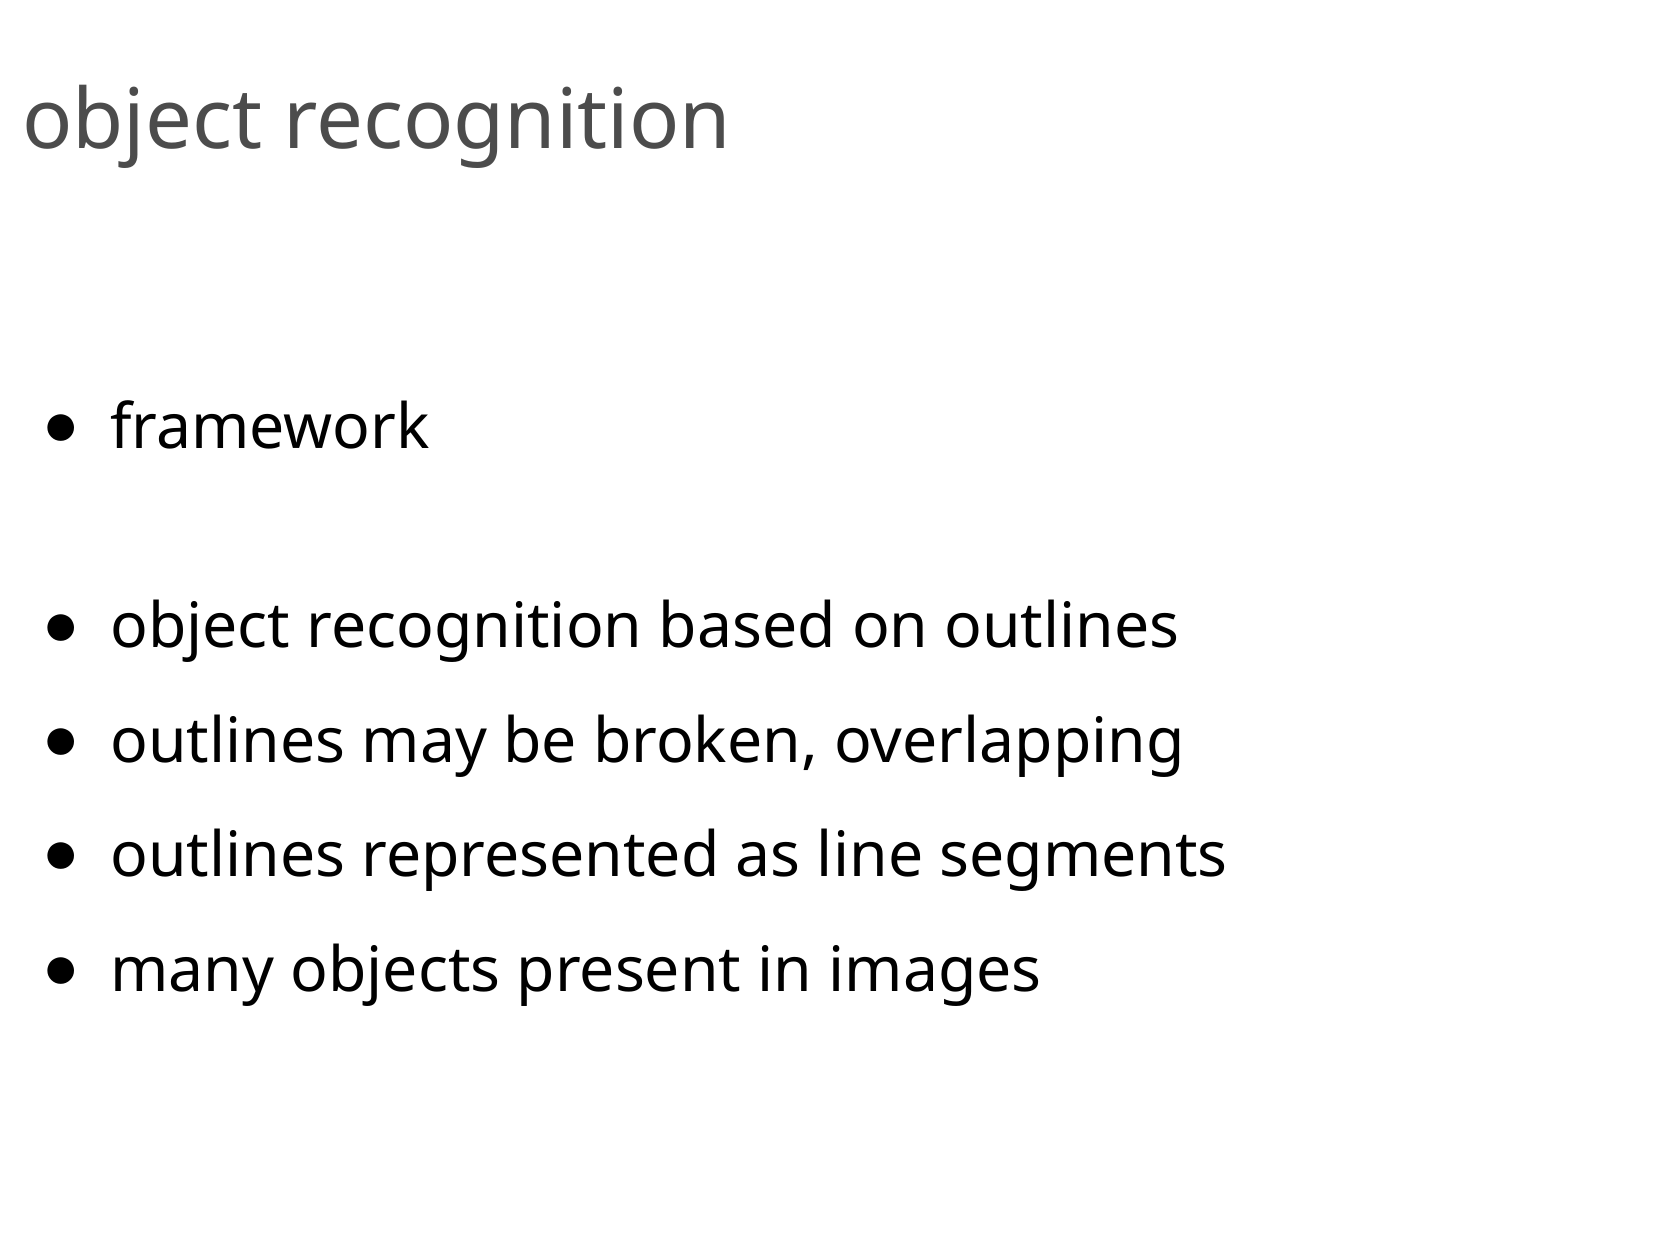

# object recognition
framework
object recognition based on outlines
outlines may be broken, overlapping
outlines represented as line segments
many objects present in images